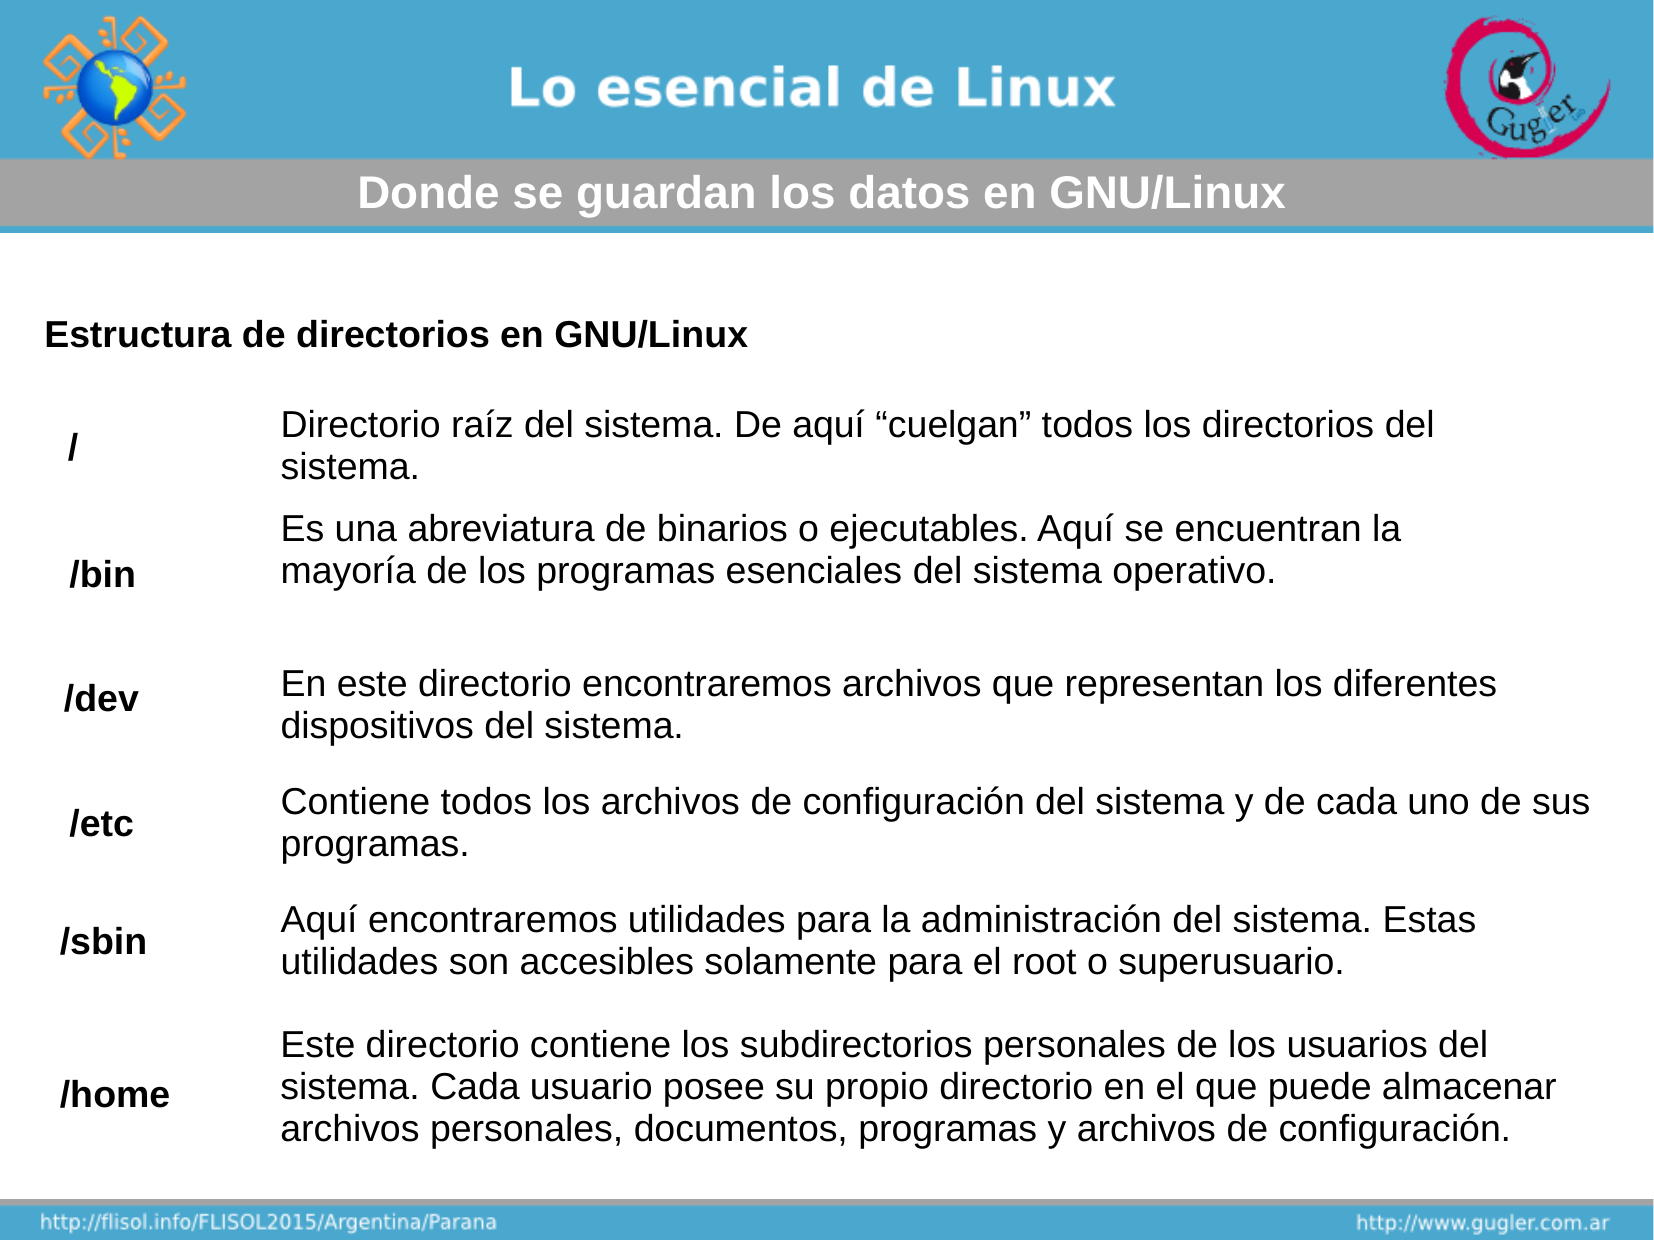

Donde se guardan los datos en GNU/Linux
Estructura de directorios en GNU/Linux
Directorio raíz del sistema. De aquí “cuelgan” todos los directorios del sistema.
/
Es una abreviatura de binarios o ejecutables. Aquí se encuentran la mayoría de los programas esenciales del sistema operativo.
/bin
En este directorio encontraremos archivos que representan los diferentes dispositivos del sistema.
/dev
Contiene todos los archivos de configuración del sistema y de cada uno de sus programas.
/etc
Aquí encontraremos utilidades para la administración del sistema. Estas utilidades son accesibles solamente para el root o superusuario.
/sbin
Este directorio contiene los subdirectorios personales de los usuarios del sistema. Cada usuario posee su propio directorio en el que puede almacenar archivos personales, documentos, programas y archivos de configuración.
/home